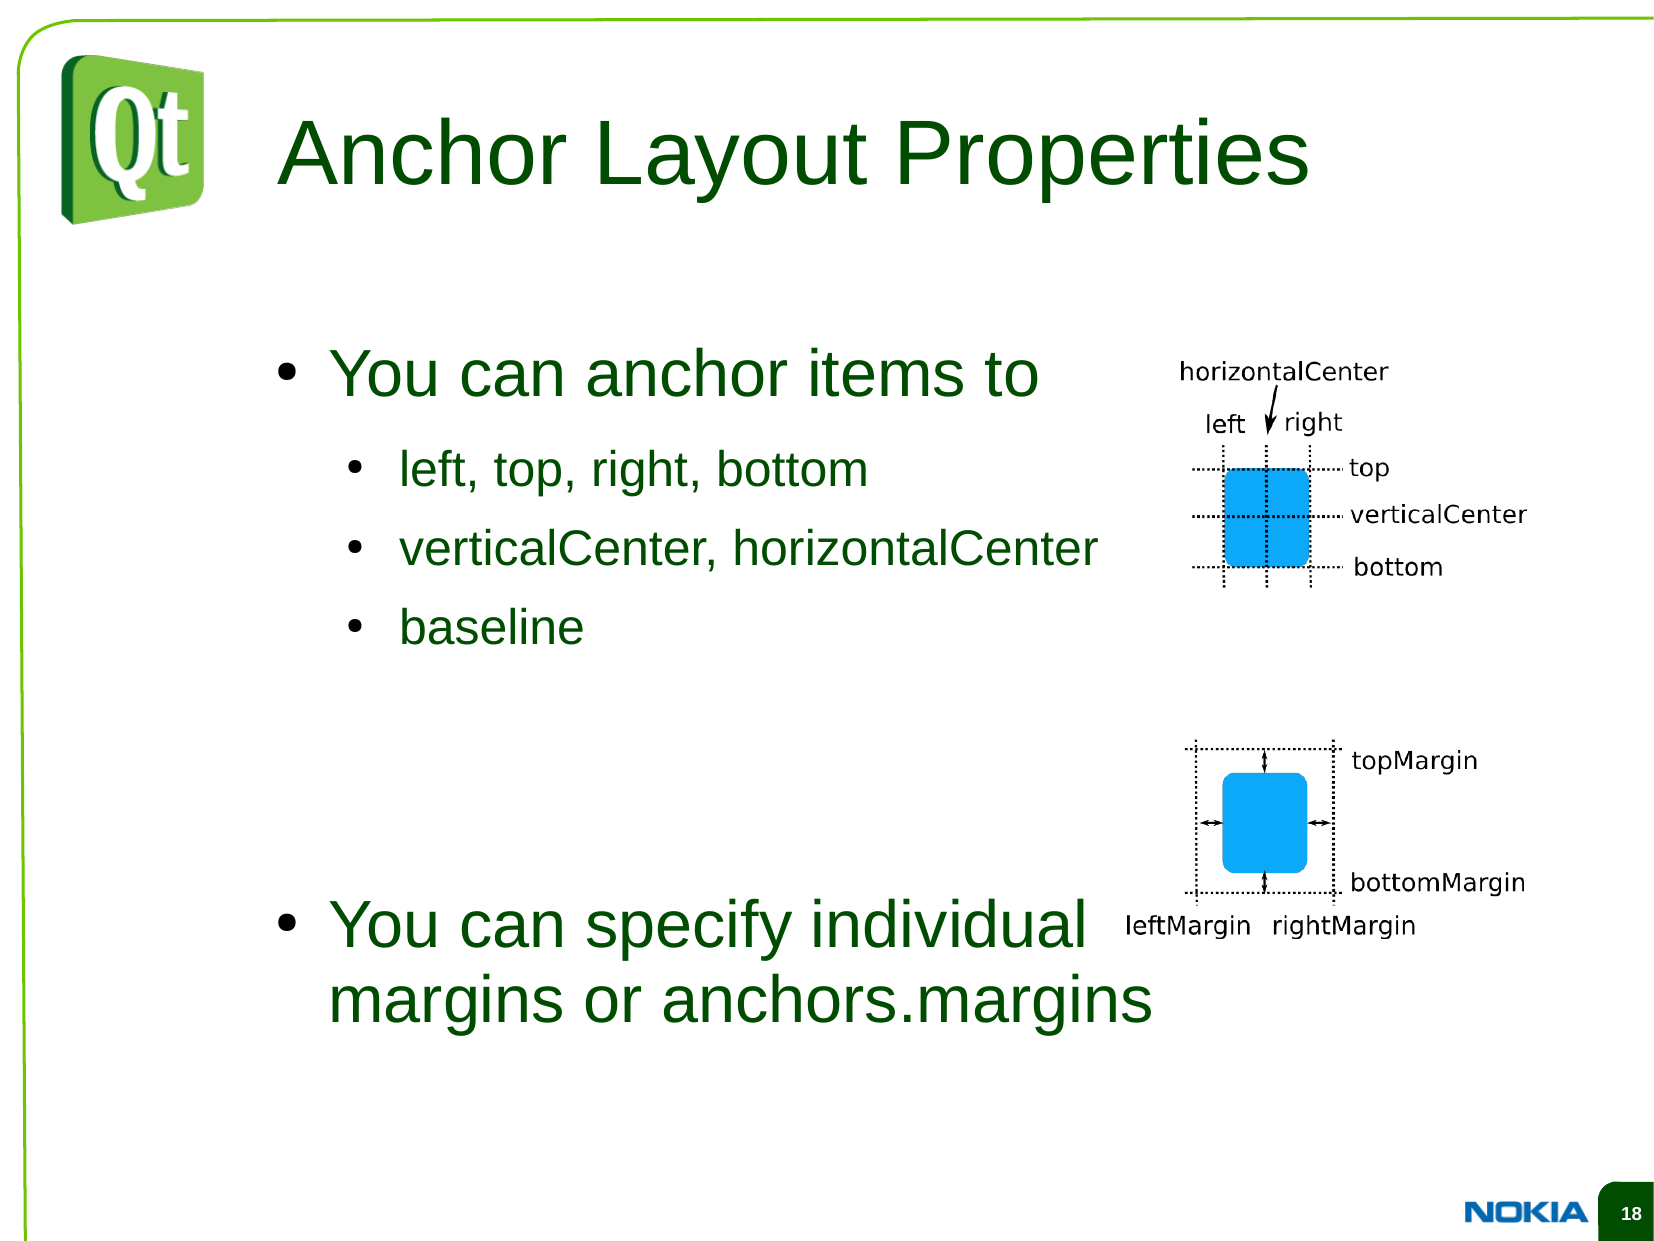

# Anchor Layout Properties
You can anchor items to
left, top, right, bottom
verticalCenter, horizontalCenter
baseline
You can specify individual
margins or anchors.margins